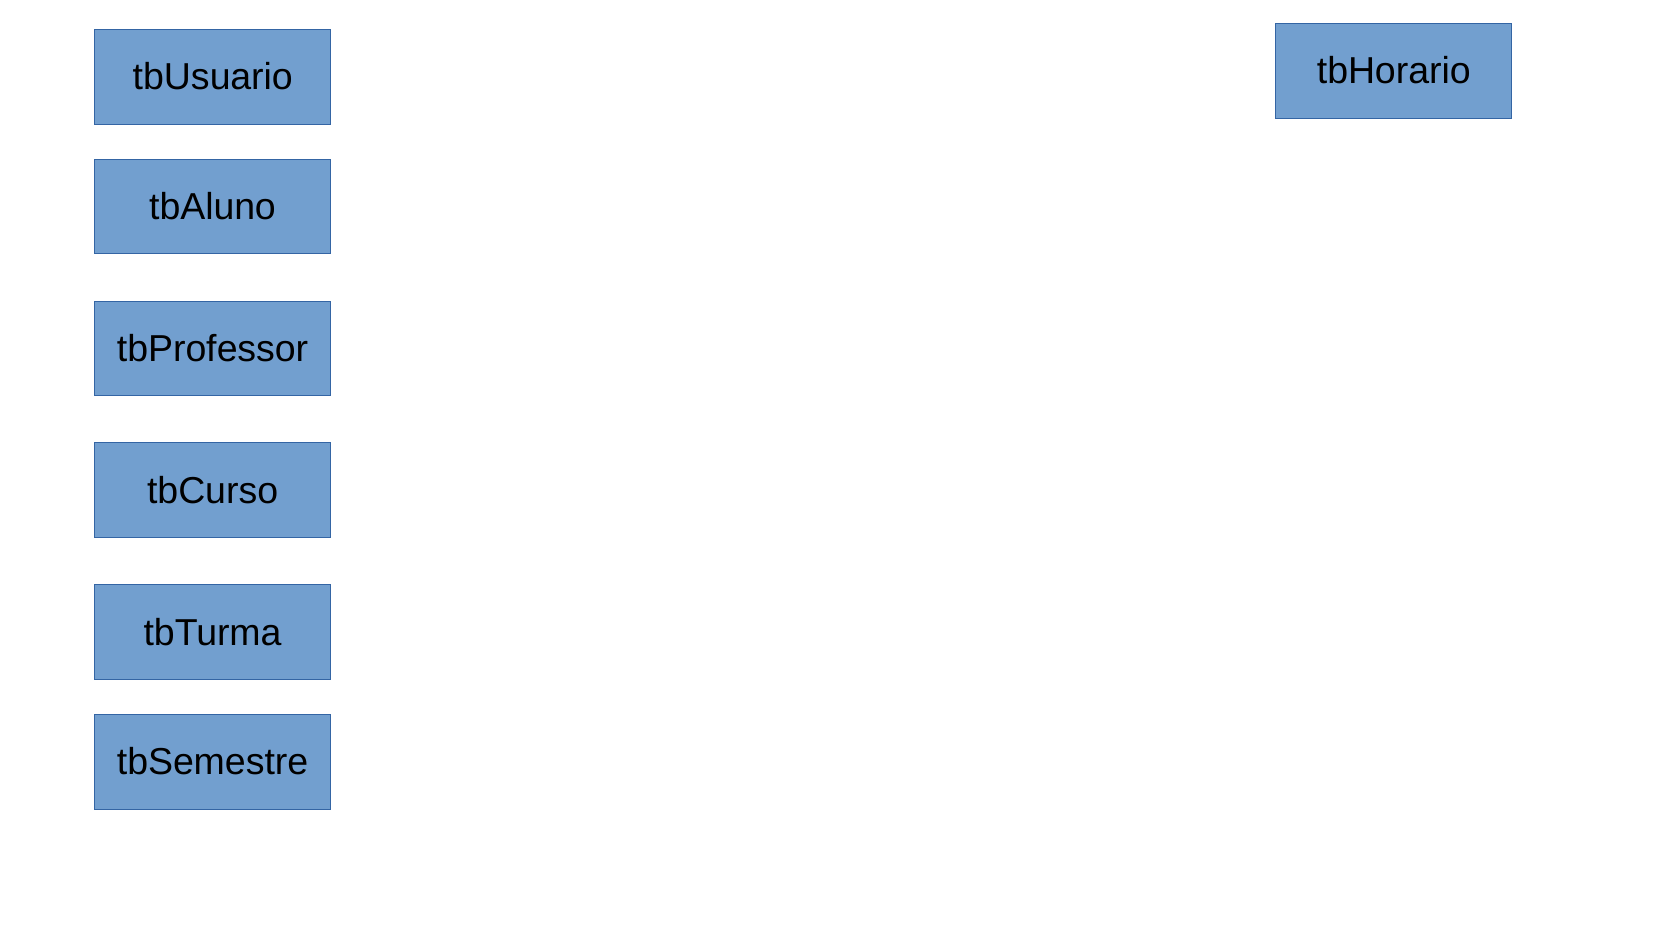

tbHorario
tbUsuario
tbAluno
tbProfessor
tbCurso
tbTurma
tbSemestre